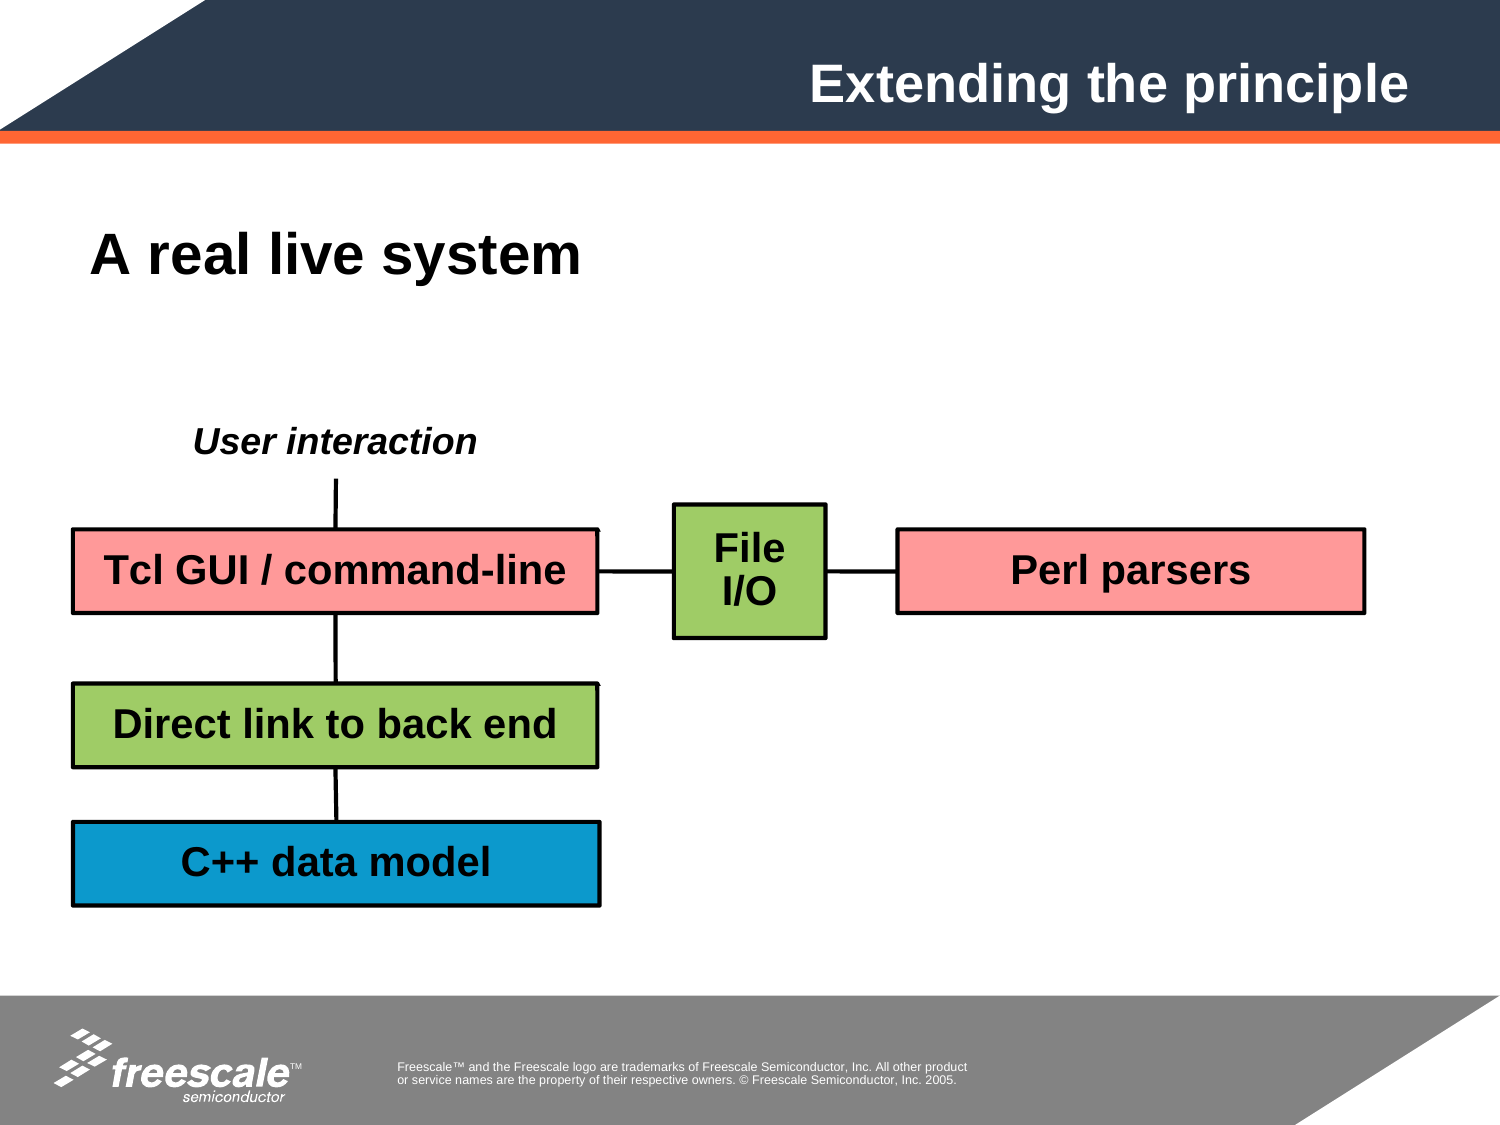

# Extending the principle
A real live system
User interaction
File I/O
Tcl GUI / command-line
Perl parsers
Direct link to back end
C++ data model